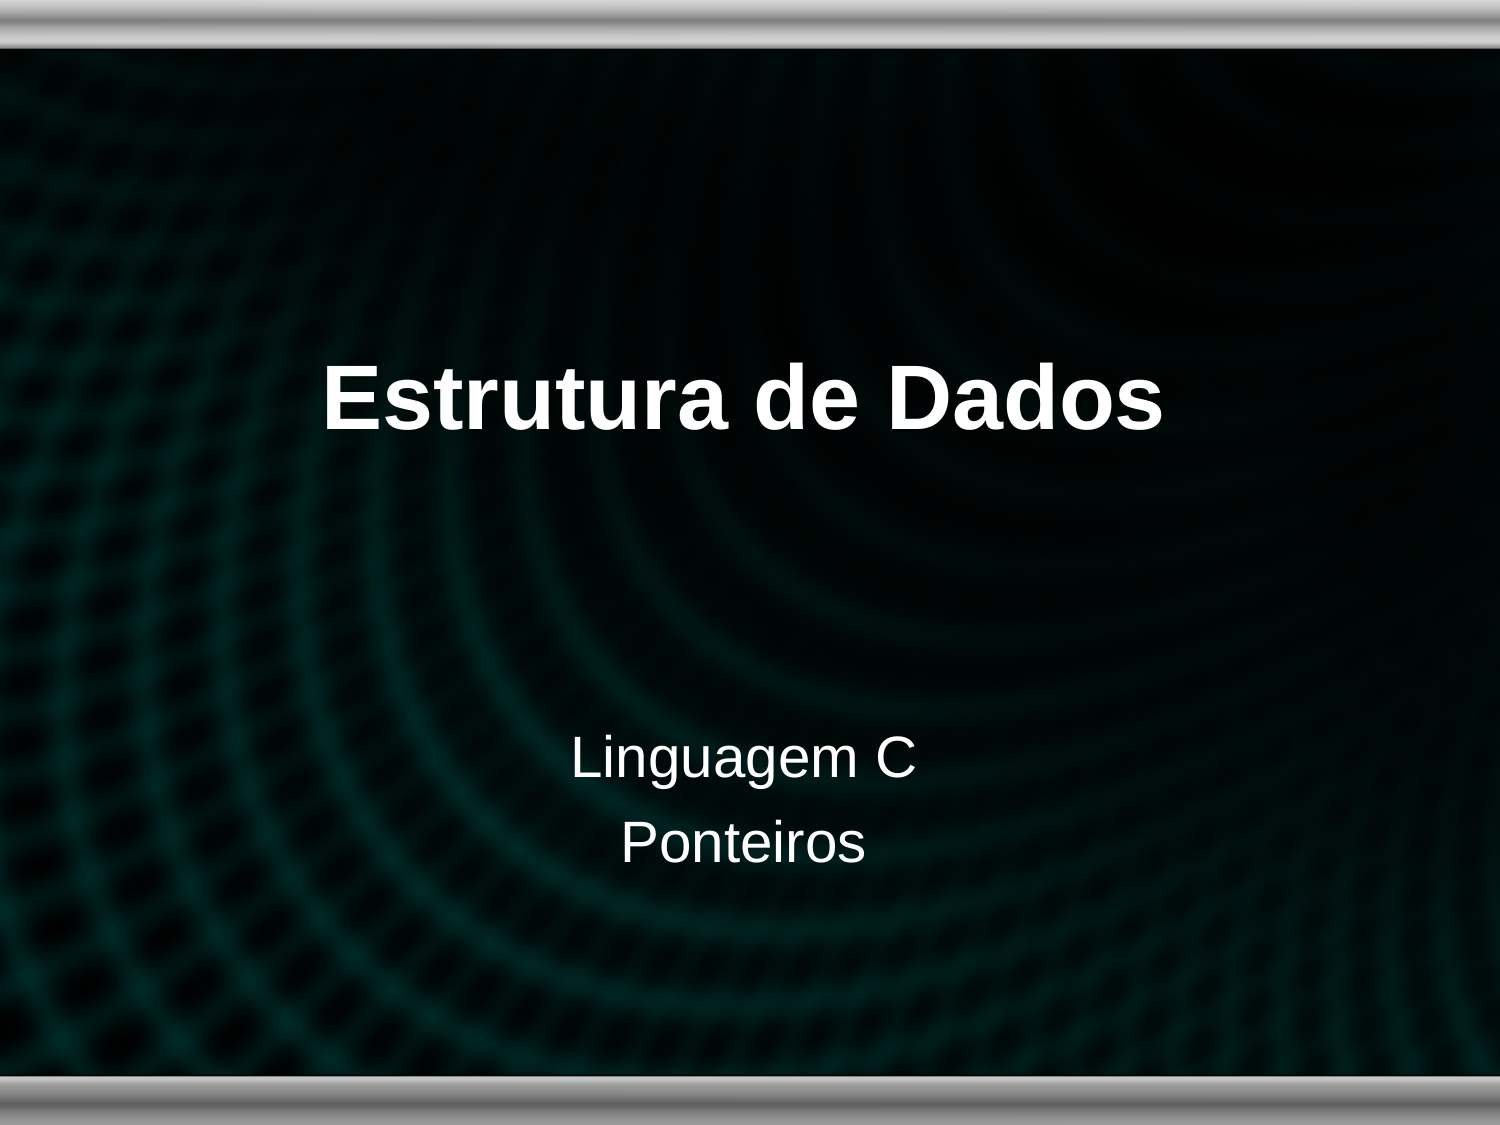

# Estrutura de Dados
Linguagem C
Ponteiros